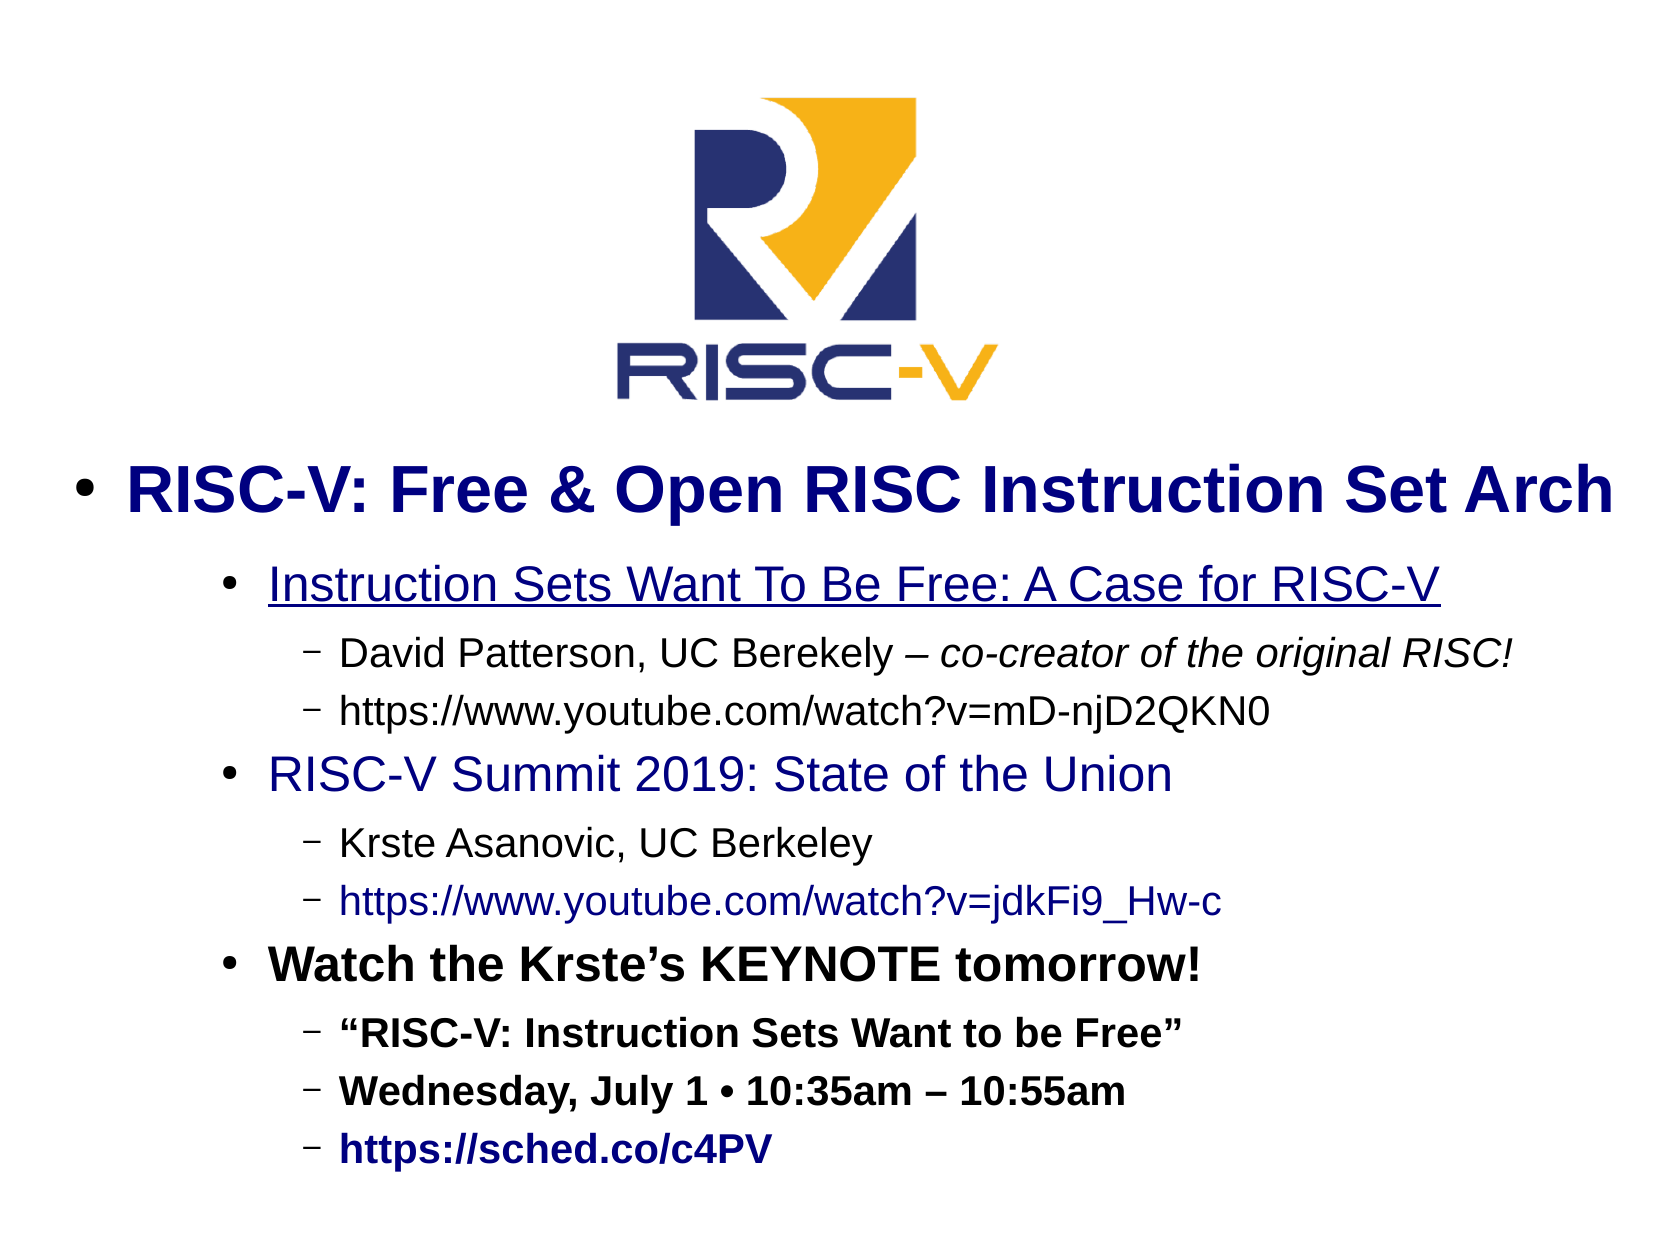

# RISC-V: Free & Open RISC Instruction Set Arch
Instruction Sets Want To Be Free: A Case for RISC-V
David Patterson, UC Berekely – co-creator of the original RISC!
https://www.youtube.com/watch?v=mD-njD2QKN0
RISC-V Summit 2019: State of the Union
Krste Asanovic, UC Berkeley
https://www.youtube.com/watch?v=jdkFi9_Hw-c
Watch the Krste’s KEYNOTE tomorrow!
“RISC-V: Instruction Sets Want to be Free”
Wednesday, July 1 • 10:35am – 10:55am
https://sched.co/c4PV